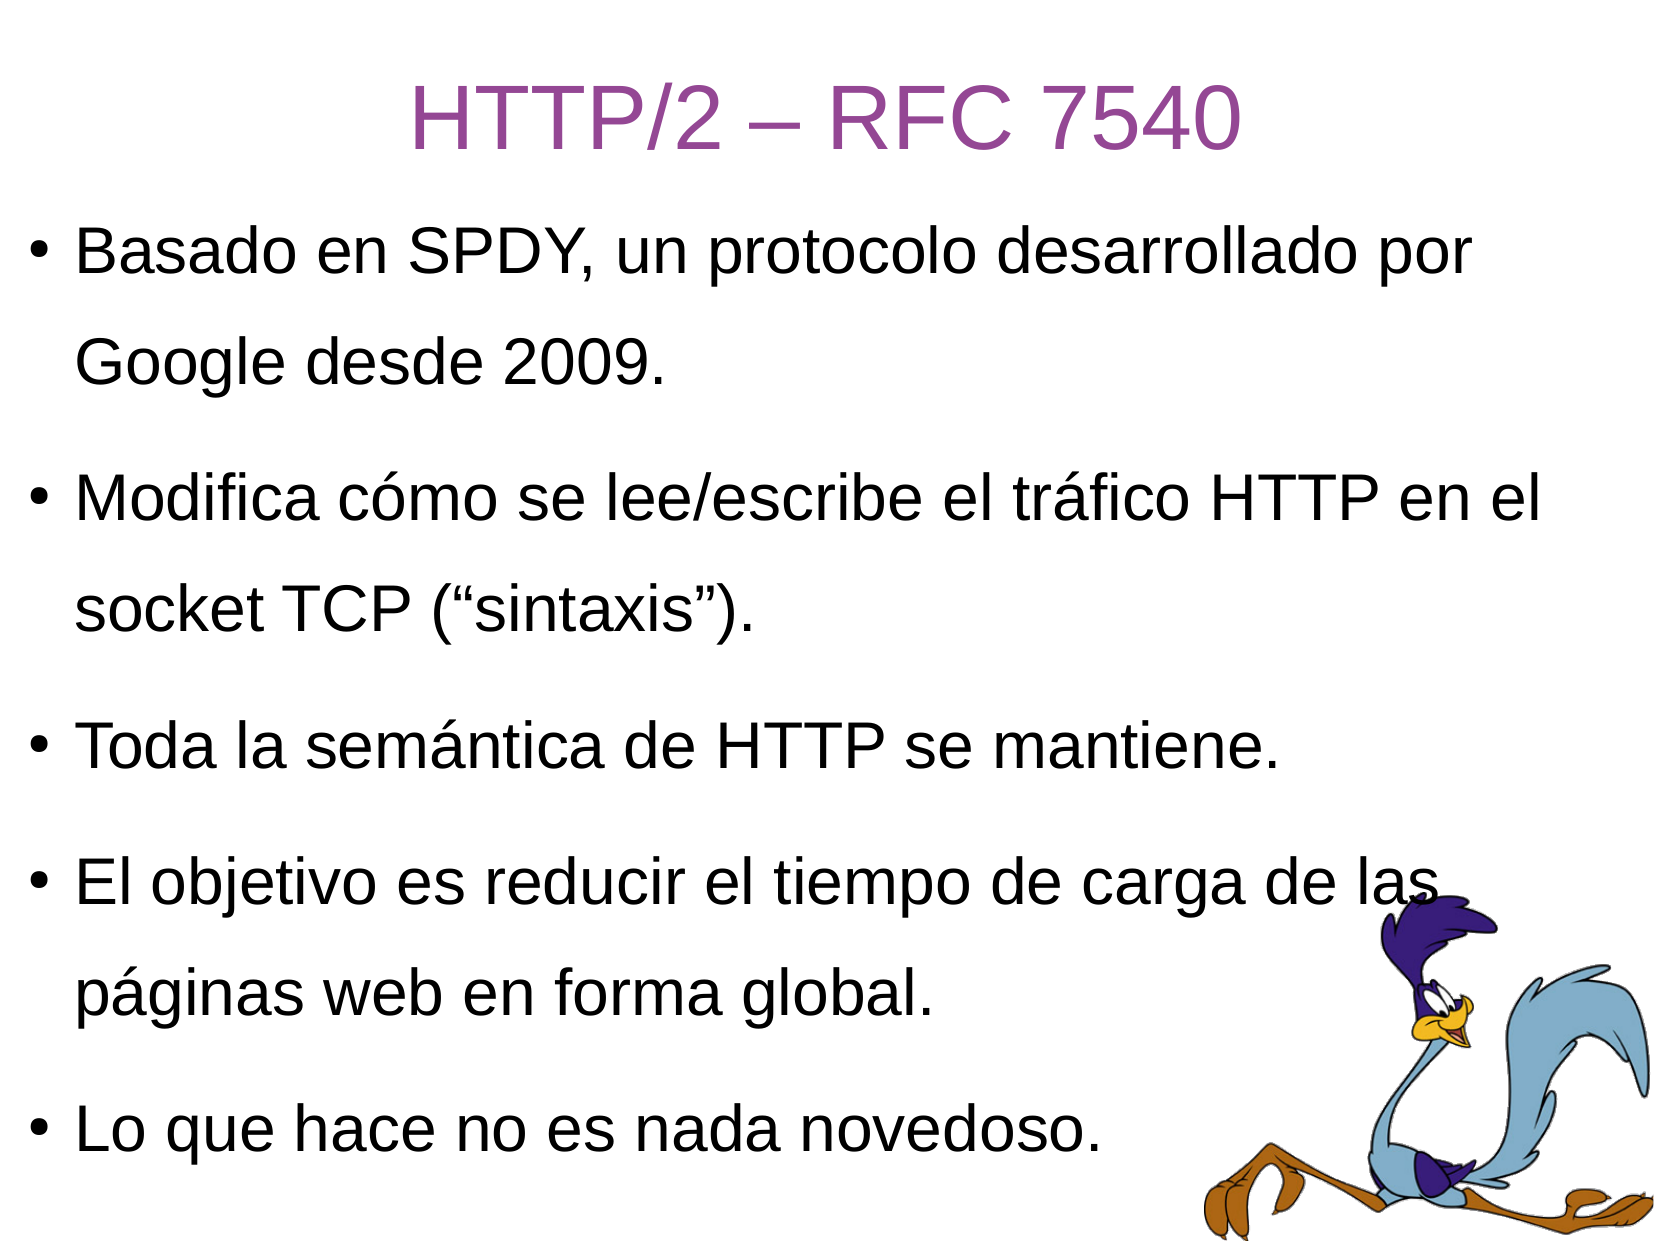

# HTTP/2 – RFC 7540
Basado en SPDY, un protocolo desarrollado por Google desde 2009.
Modifica cómo se lee/escribe el tráfico HTTP en el socket TCP (“sintaxis”).
Toda la semántica de HTTP se mantiene.
El objetivo es reducir el tiempo de carga de las páginas web en forma global.
Lo que hace no es nada novedoso.